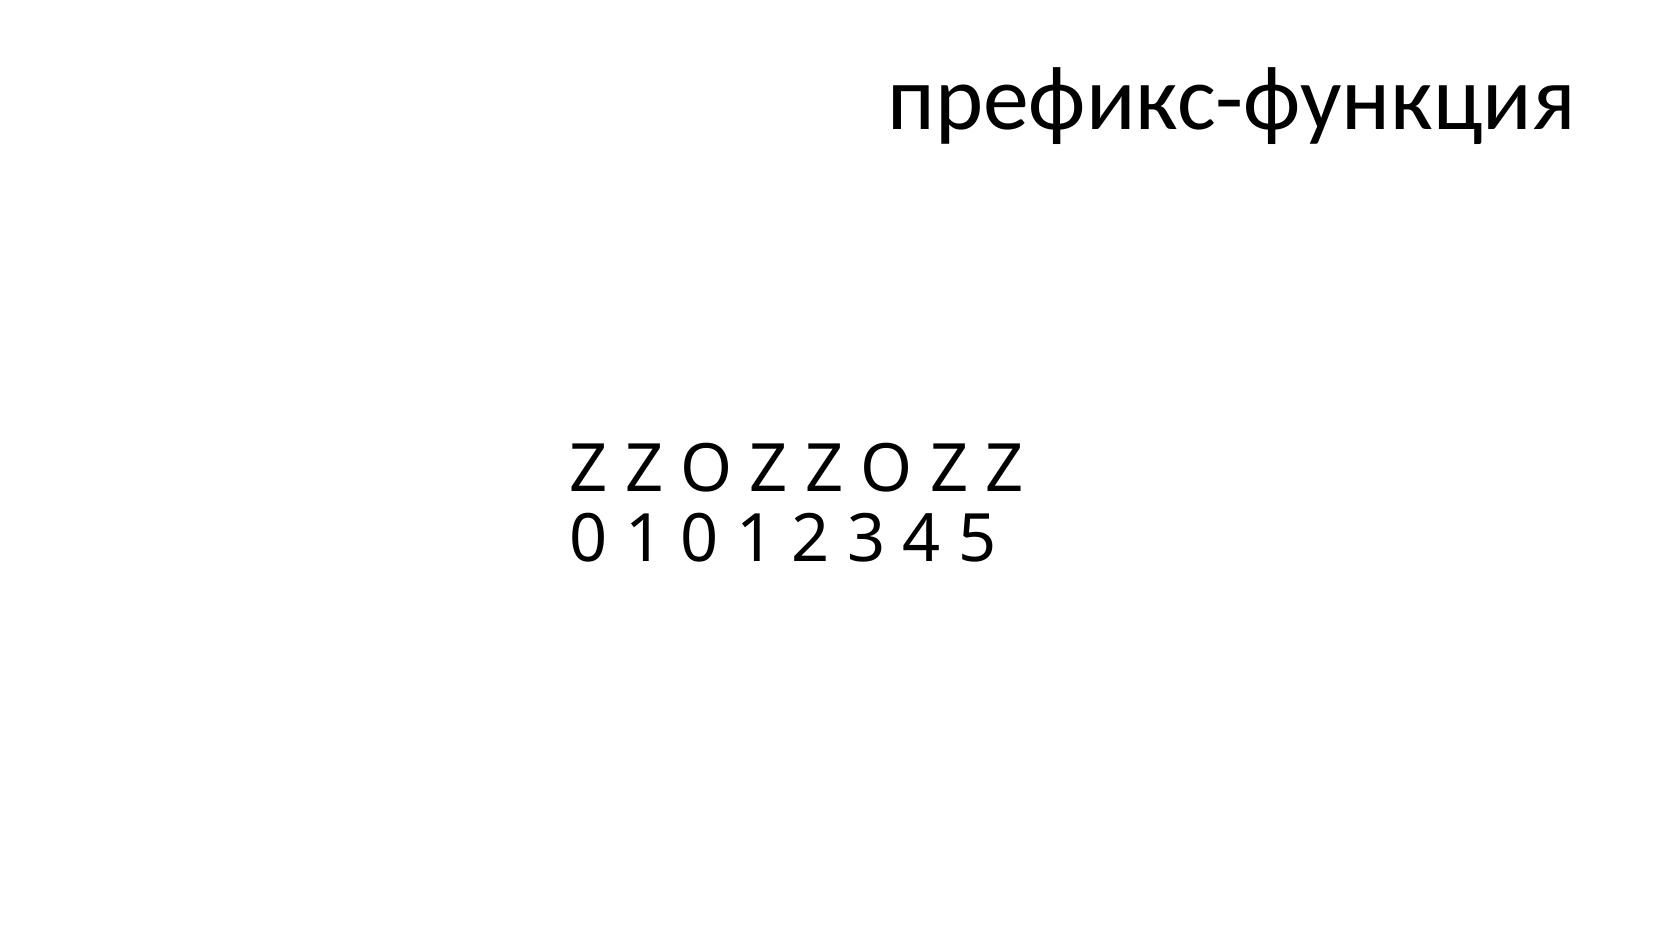

# префикс-функция
Z Z O Z Z O Z Z
0 1 0 1 2 3 4 5